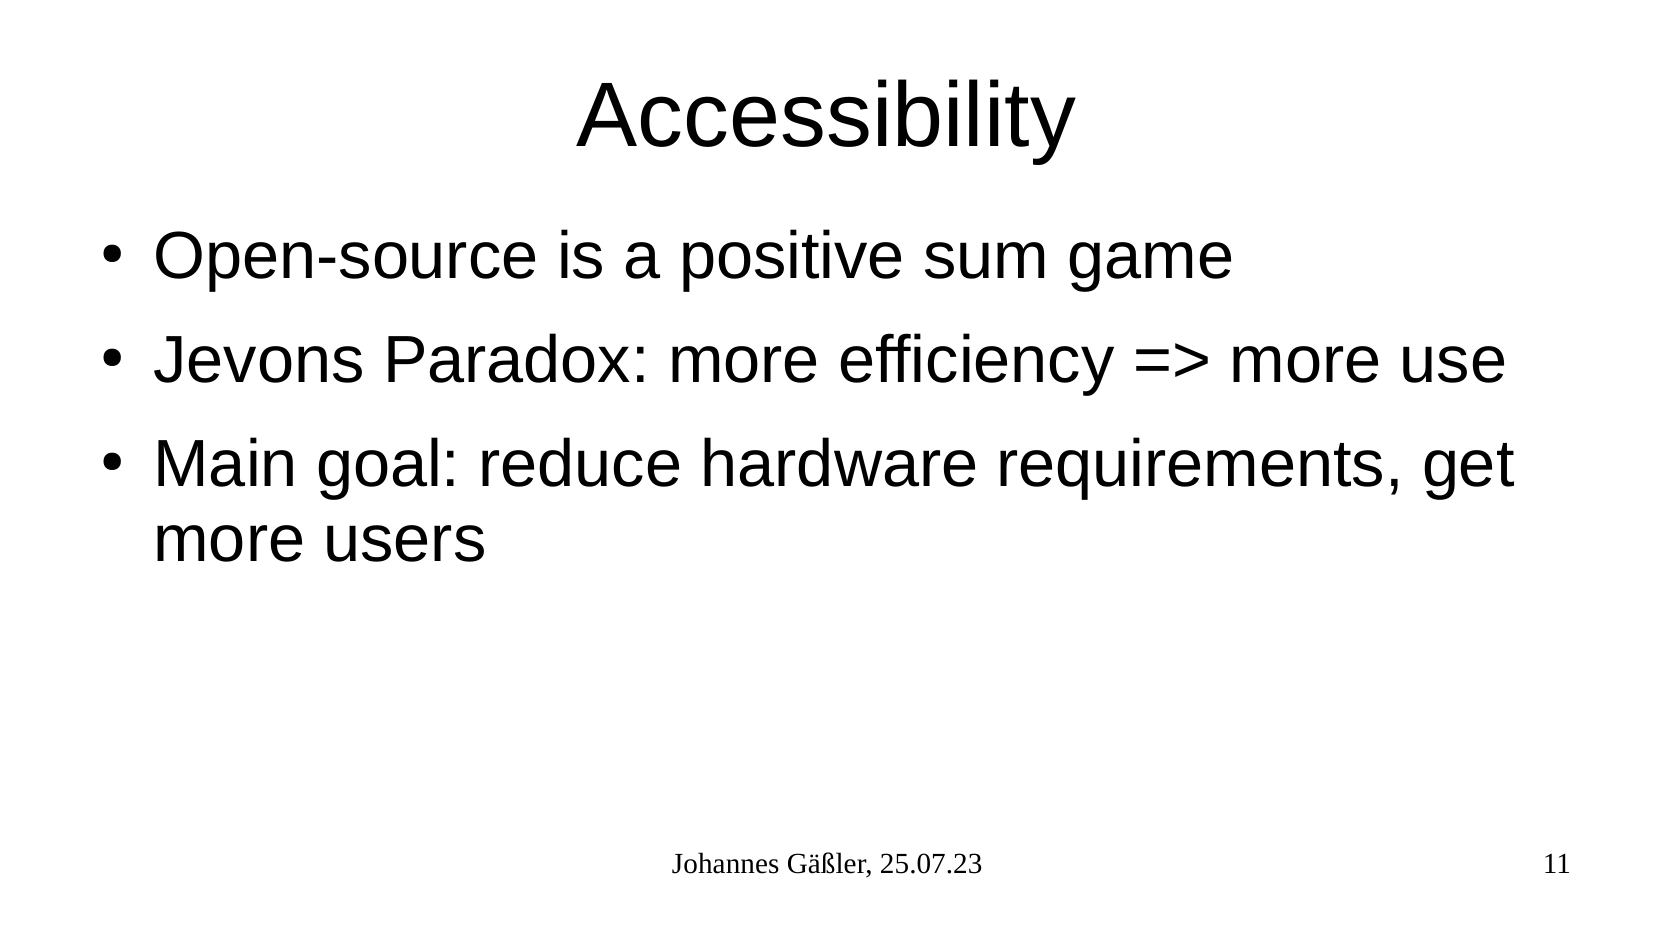

# Accessibility
Open-source is a positive sum game
Jevons Paradox: more efficiency => more use
Main goal: reduce hardware requirements, get more users
Johannes Gäßler, 25.07.23
11